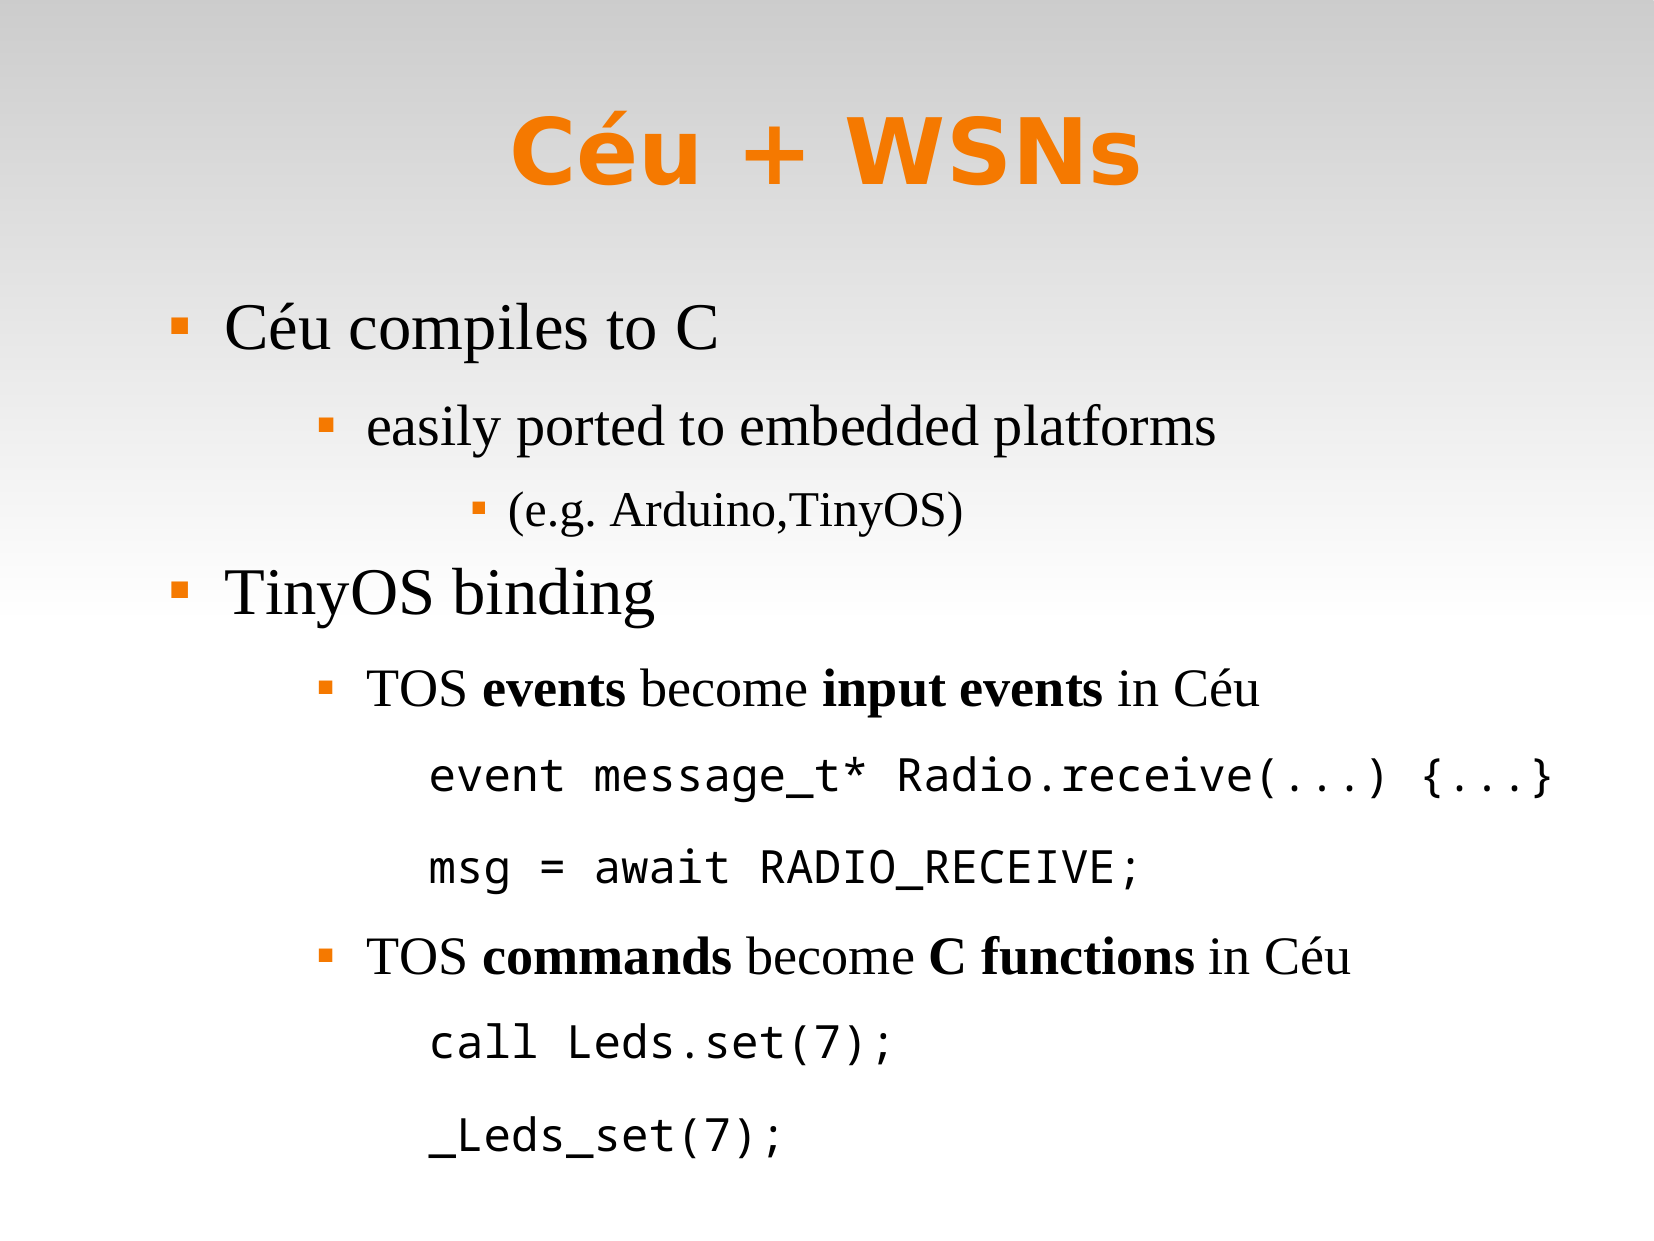

# Céu + WSNs
Céu compiles to C
easily ported to embedded platforms
(e.g. Arduino,TinyOS)
TinyOS binding
TOS events become input events in Céu
 event message_t* Radio.receive(...) {...}
 msg = await RADIO_RECEIVE;
TOS commands become C functions in Céu
 call Leds.set(7);
 _Leds_set(7);